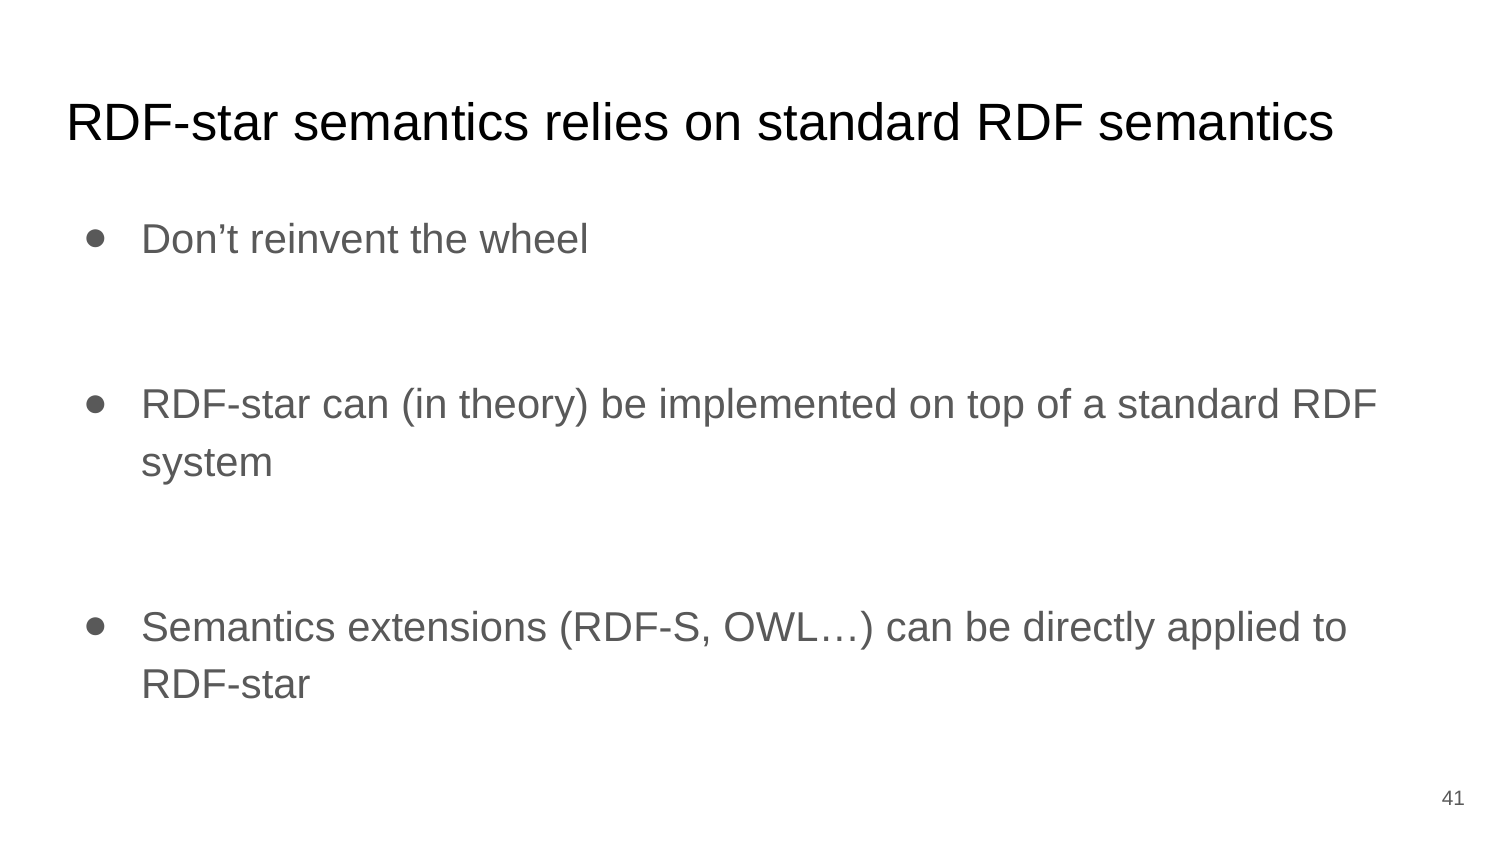

# RDF-star semantics relies on standard RDF semantics
Don’t reinvent the wheel
RDF-star can (in theory) be implemented on top of a standard RDF system
Semantics extensions (RDF-S, OWL…) can be directly applied to RDF-star